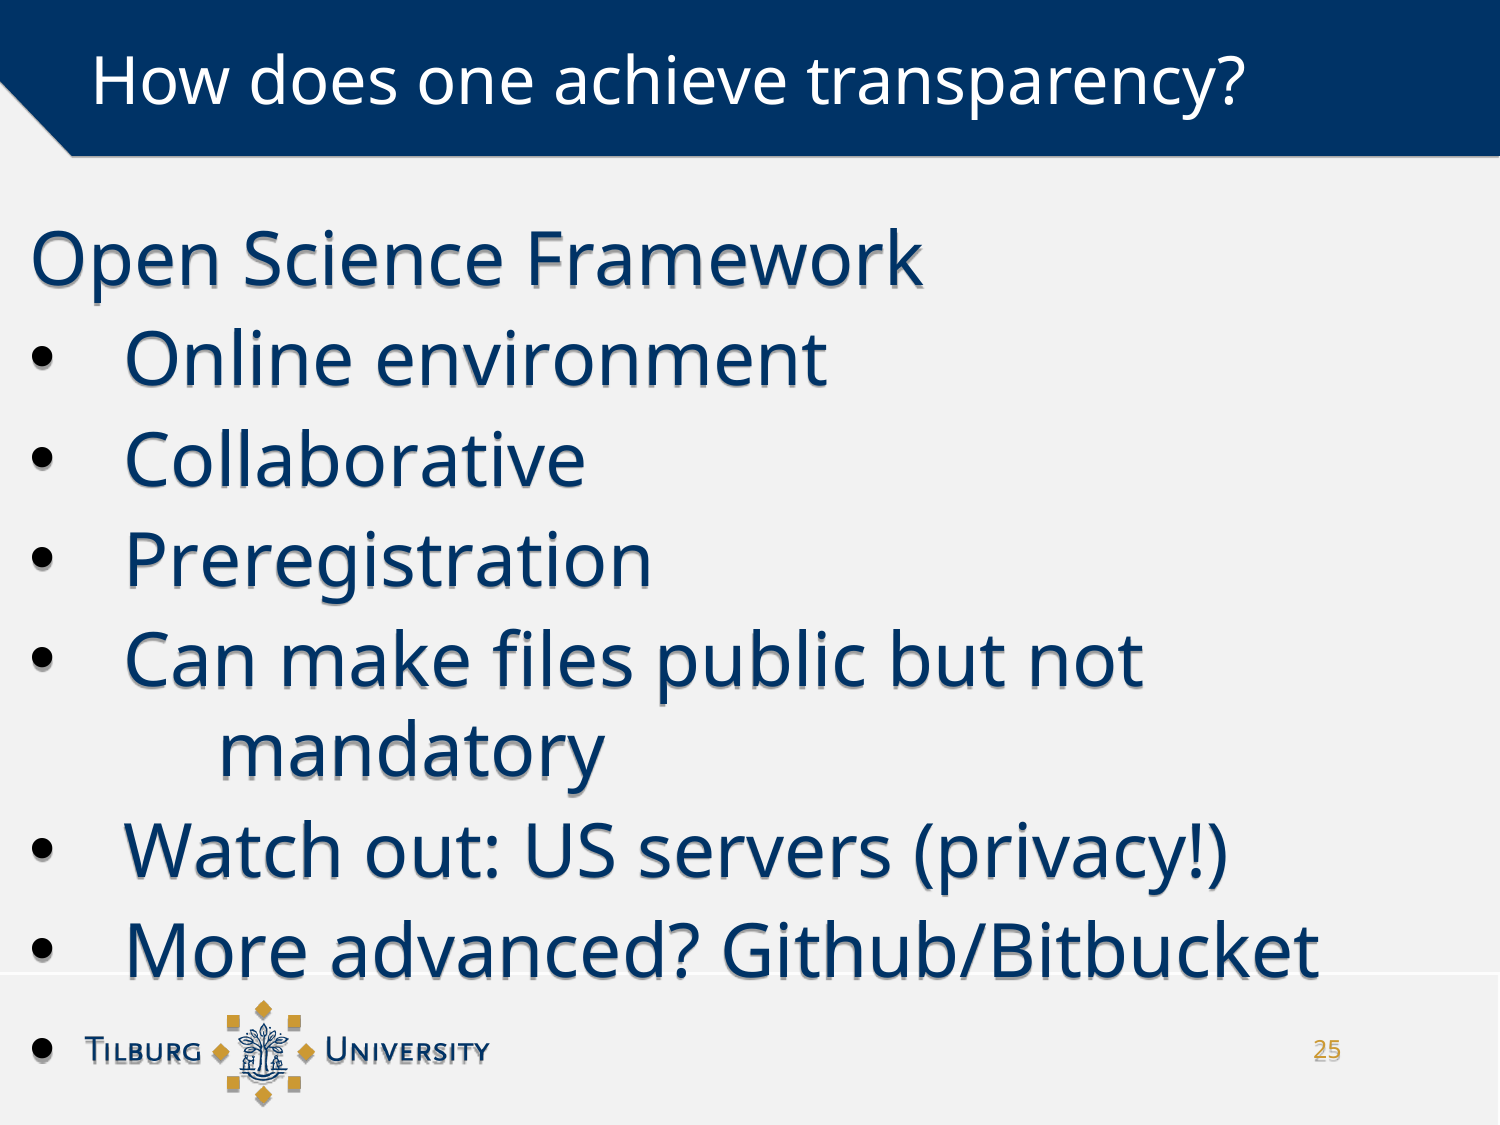

# How does one achieve transparency?
Open Science Framework
Online environment
Collaborative
Preregistration
Can make files public but not mandatory
Watch out: US servers (privacy!)
More advanced? Github/Bitbucket